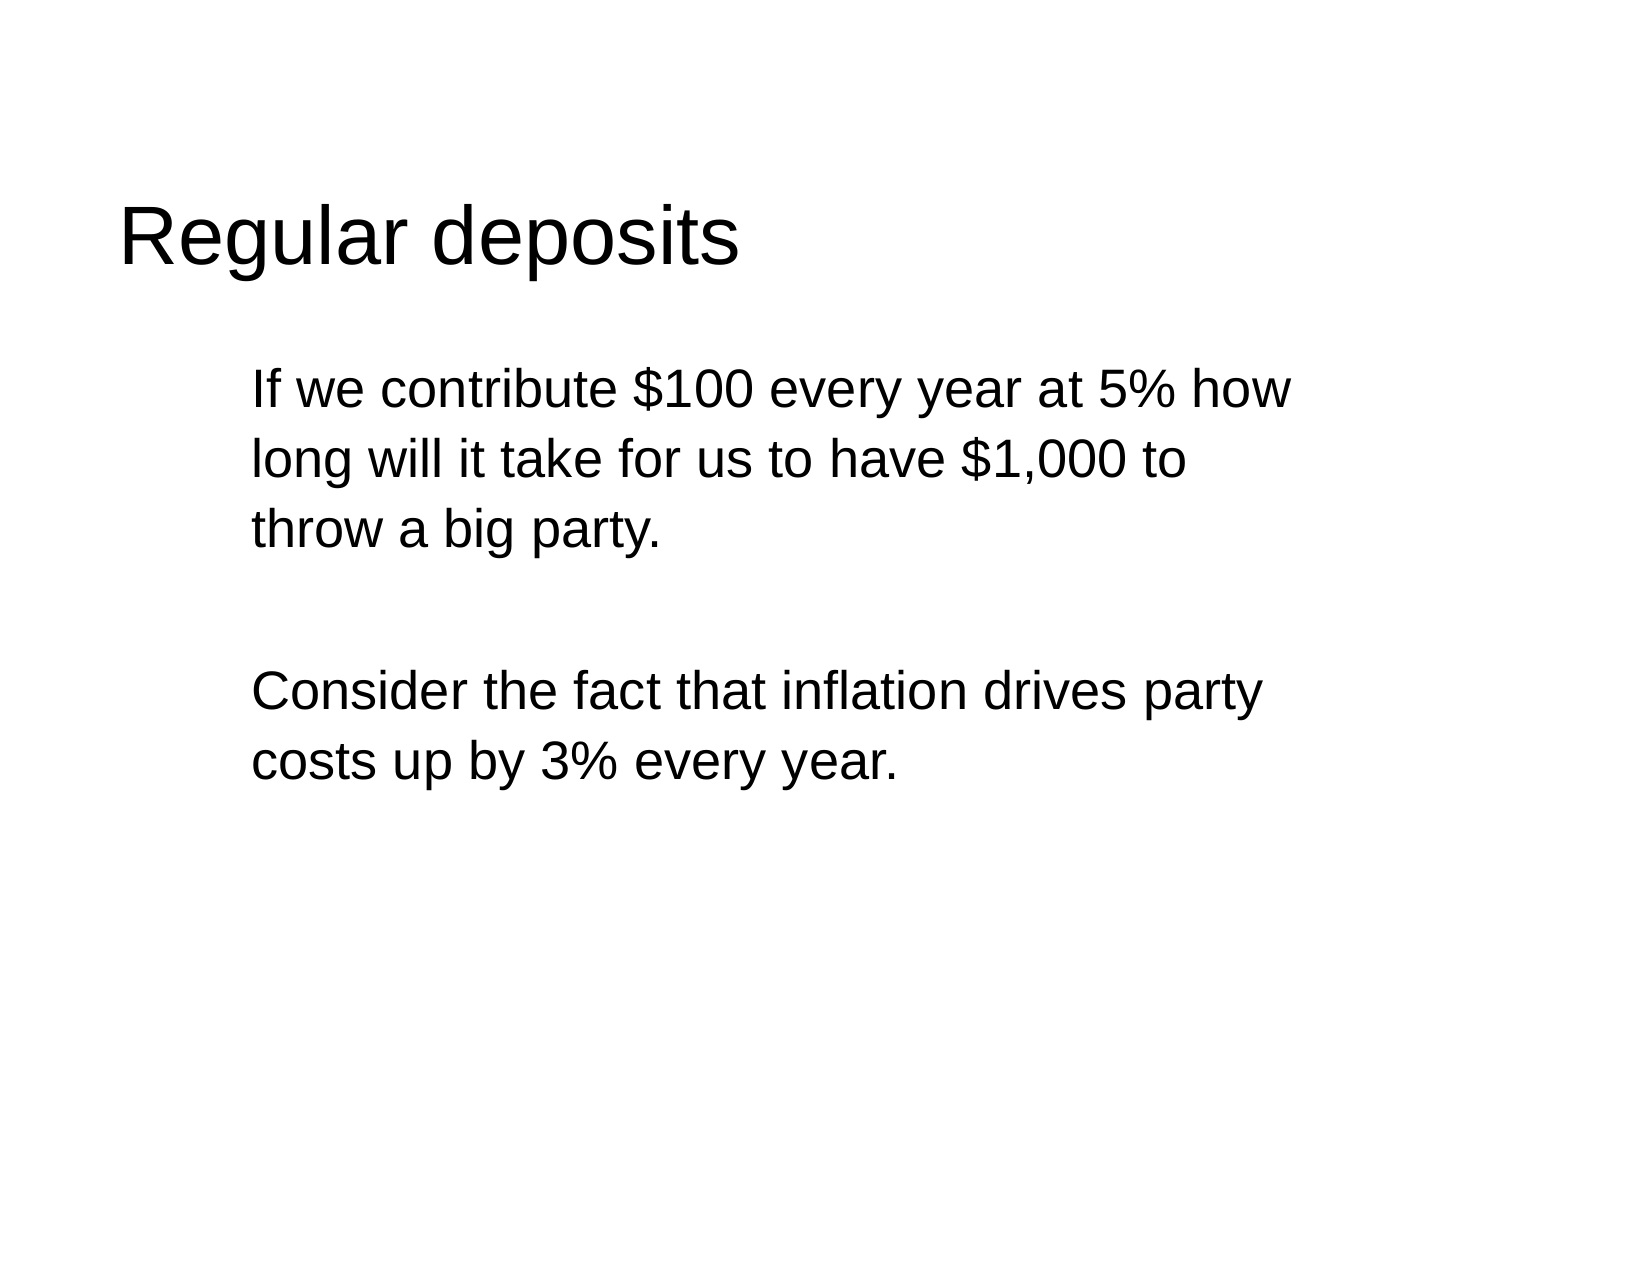

# Regular deposits
If we contribute $100 every year at 5% how long will it take for us to have $1,000 to throw a big party.
Consider the fact that inflation drives party costs up by 3% every year.